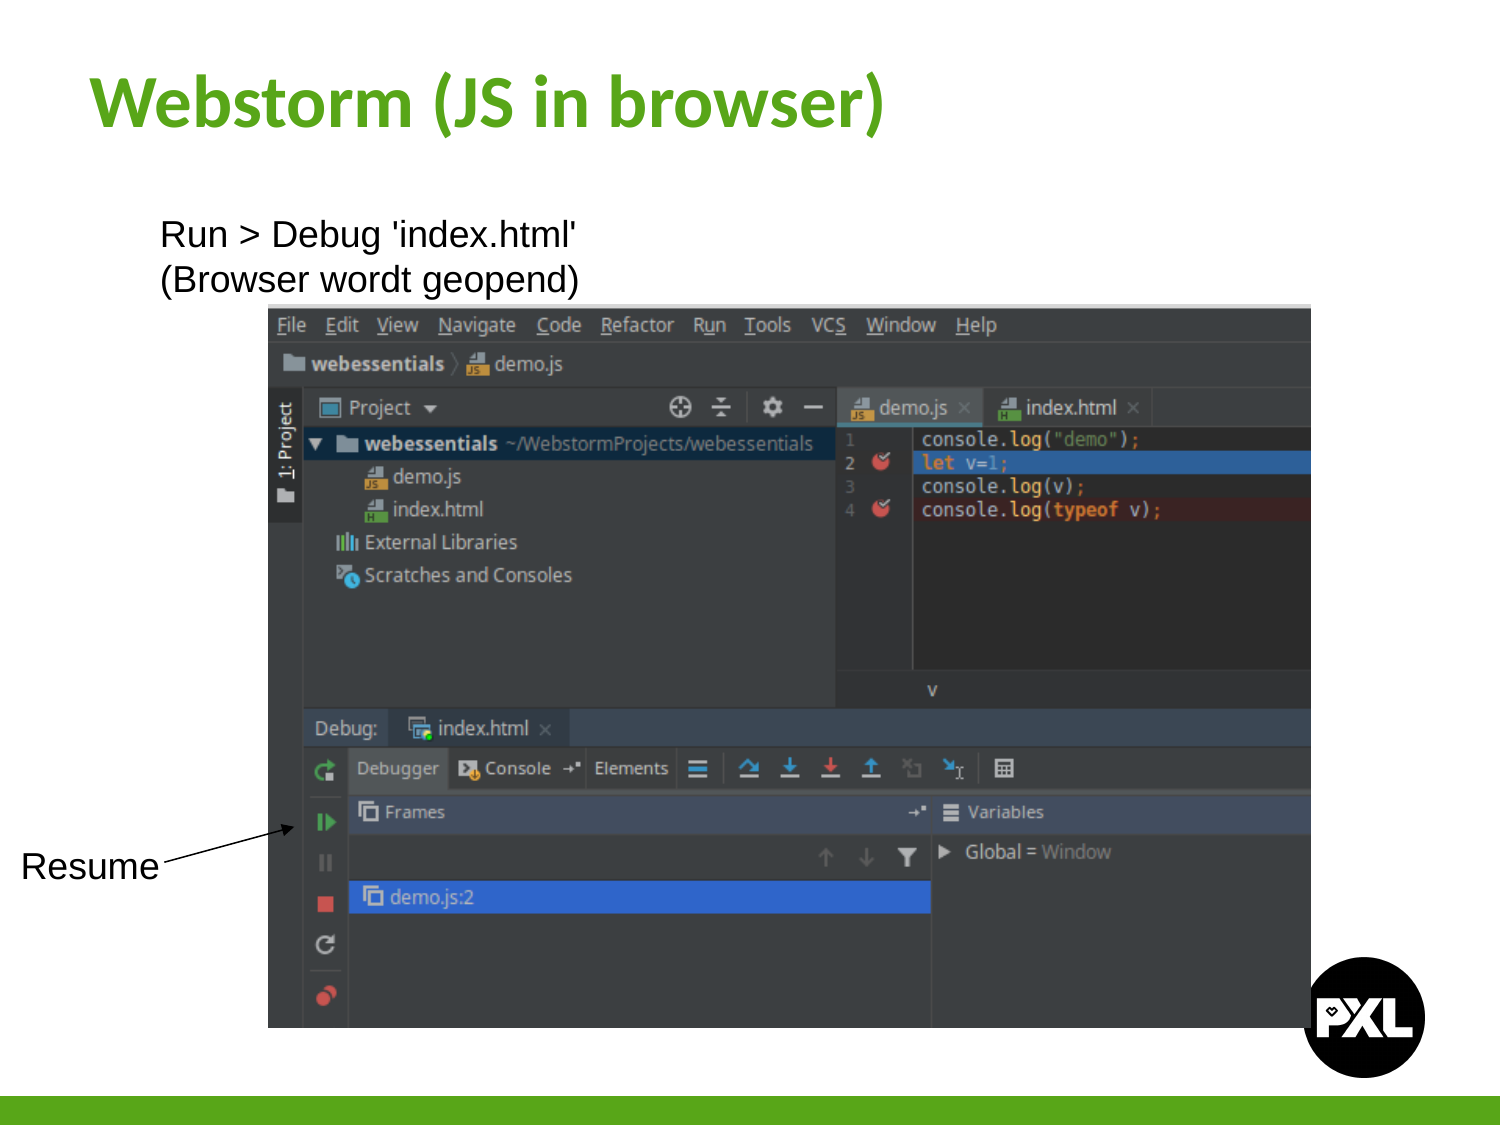

Webstorm (JS in browser)
Run > Debug 'index.html'
(Browser wordt geopend)
Resume